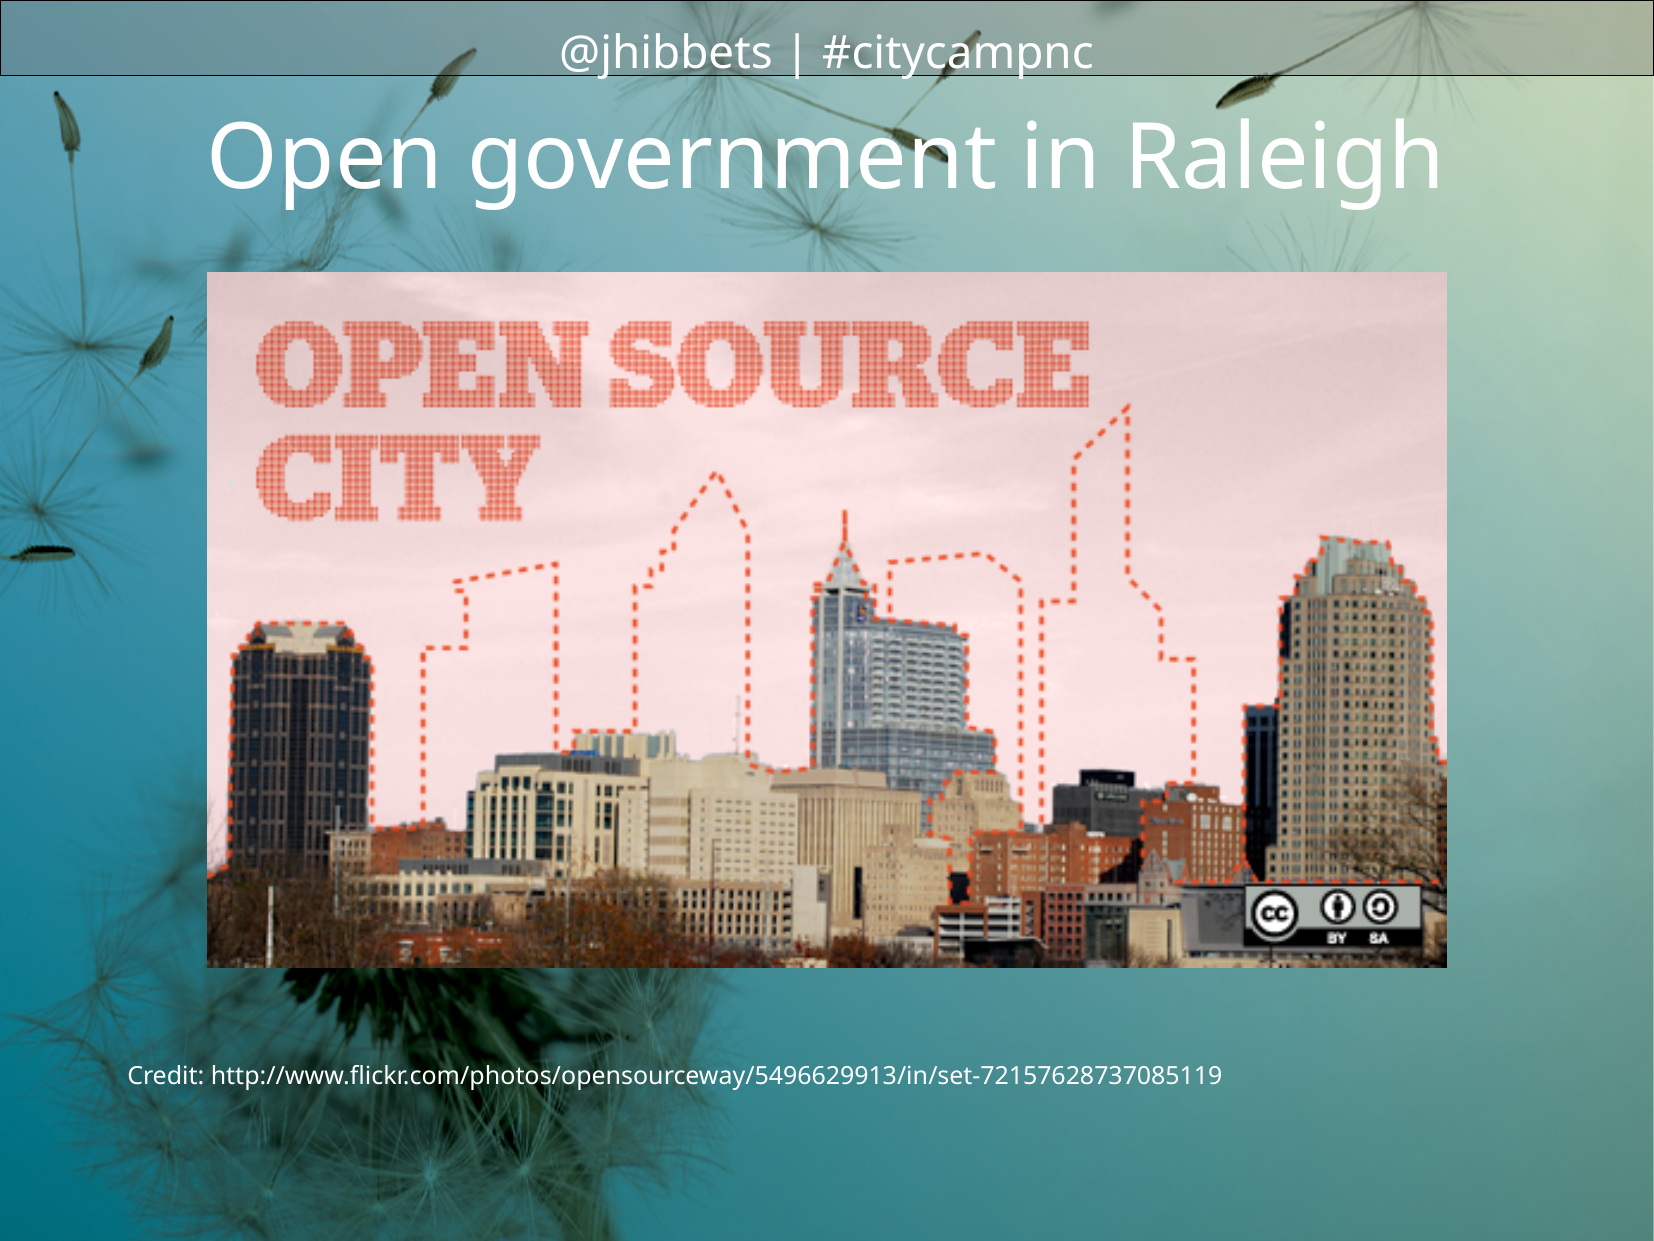

# Open government in Raleigh
Credit: http://www.flickr.com/photos/opensourceway/5496629913/in/set-72157628737085119